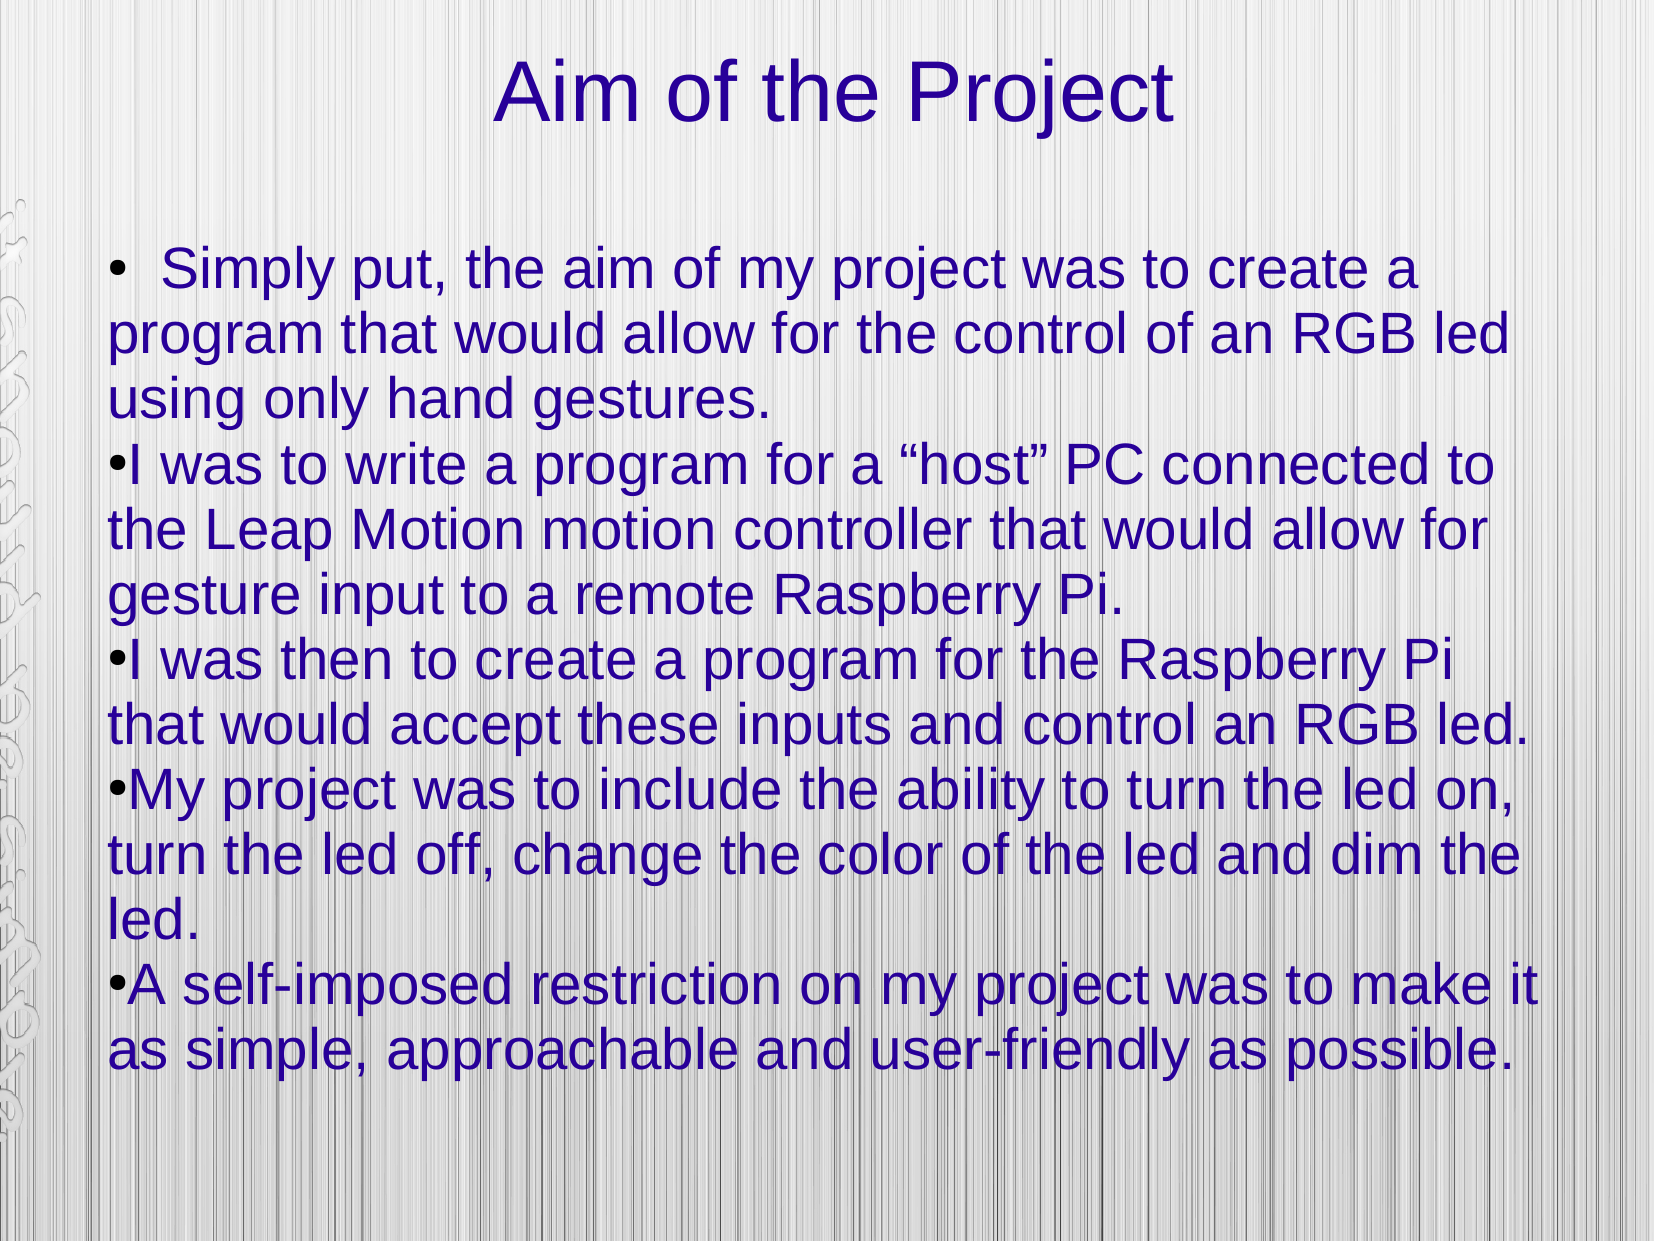

# Aim of the Project
 Simply put, the aim of my project was to create a program that would allow for the control of an RGB led using only hand gestures.
I was to write a program for a “host” PC connected to the Leap Motion motion controller that would allow for gesture input to a remote Raspberry Pi.
I was then to create a program for the Raspberry Pi that would accept these inputs and control an RGB led.
My project was to include the ability to turn the led on, turn the led off, change the color of the led and dim the led.
A self-imposed restriction on my project was to make it as simple, approachable and user-friendly as possible.